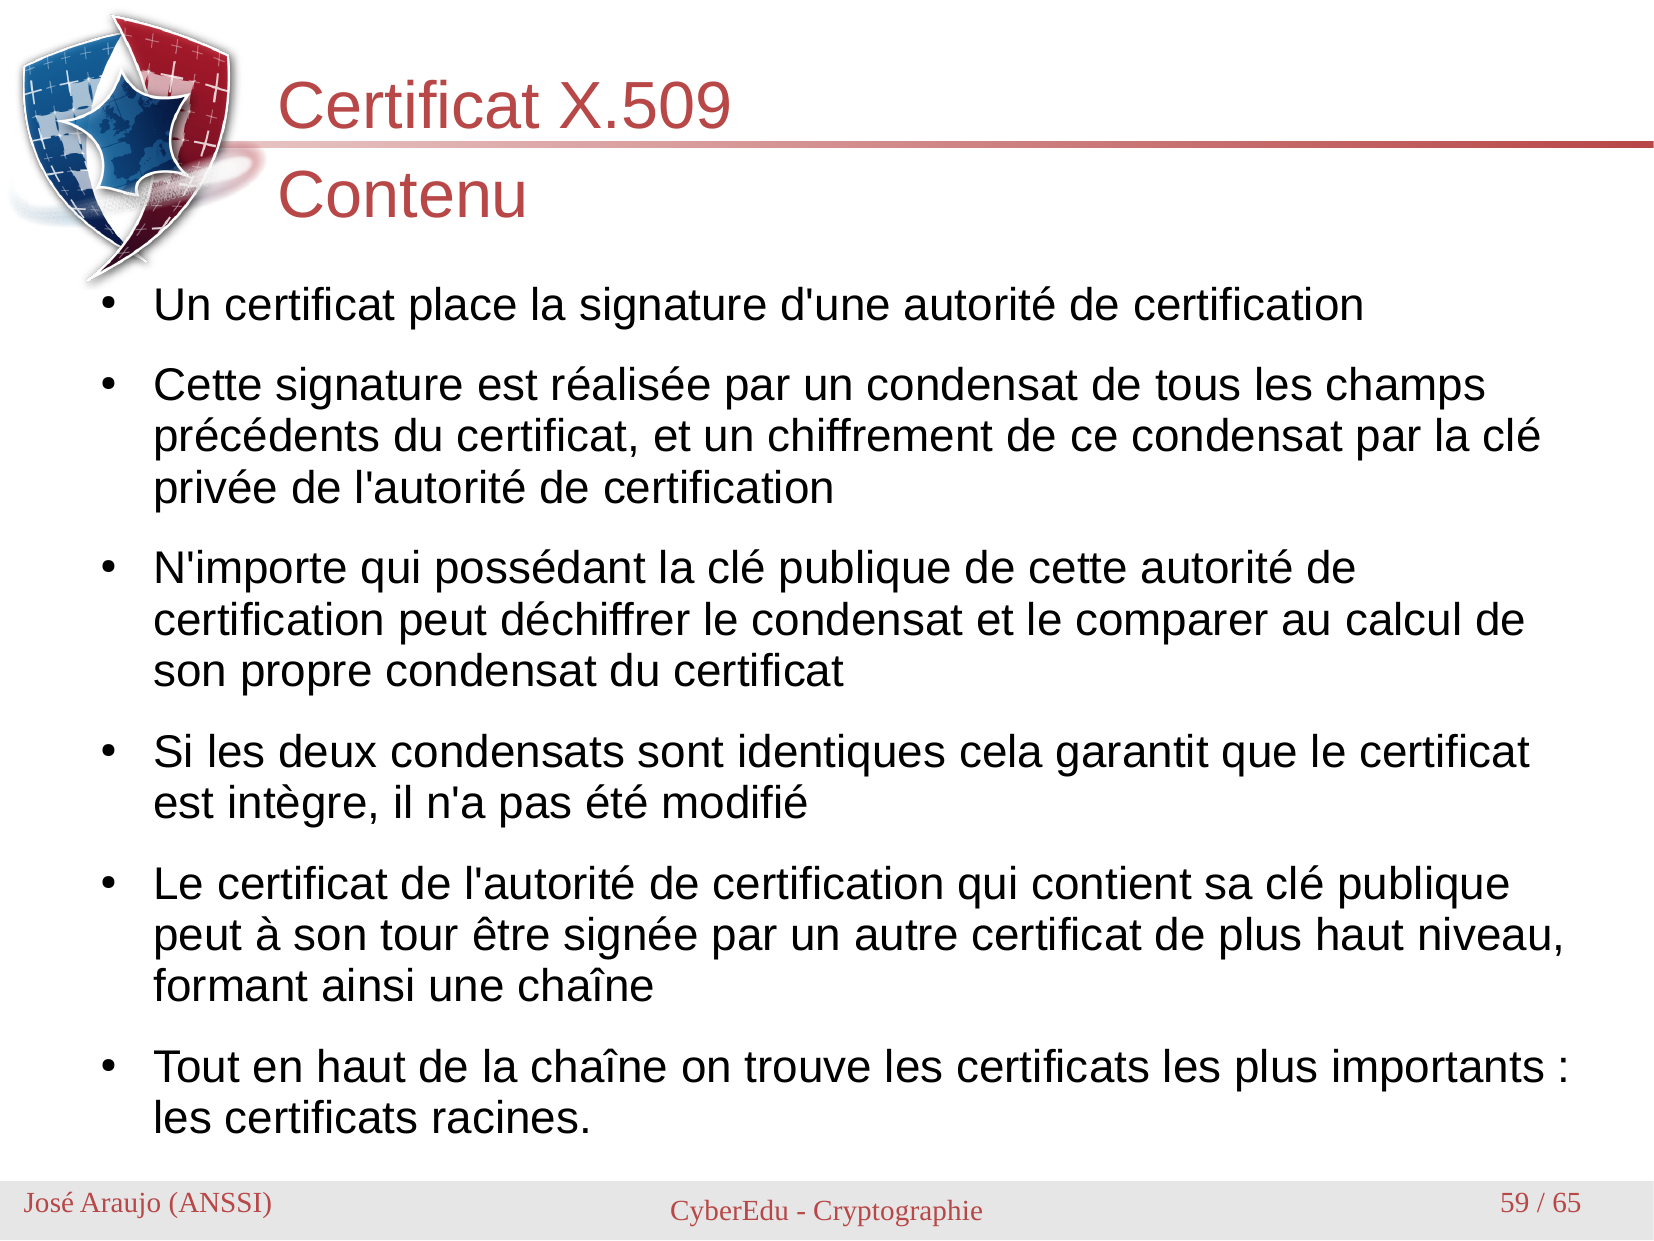

# Certificat X.509 Contenu
Un certificat place la signature d'une autorité de certification
Cette signature est réalisée par un condensat de tous les champs précédents du certificat, et un chiffrement de ce condensat par la clé privée de l'autorité de certification
N'importe qui possédant la clé publique de cette autorité de certification peut déchiffrer le condensat et le comparer au calcul de son propre condensat du certificat
Si les deux condensats sont identiques cela garantit que le certificat est intègre, il n'a pas été modifié
Le certificat de l'autorité de certification qui contient sa clé publique peut à son tour être signée par un autre certificat de plus haut niveau, formant ainsi une chaîne
Tout en haut de la chaîne on trouve les certificats les plus importants : les certificats racines.